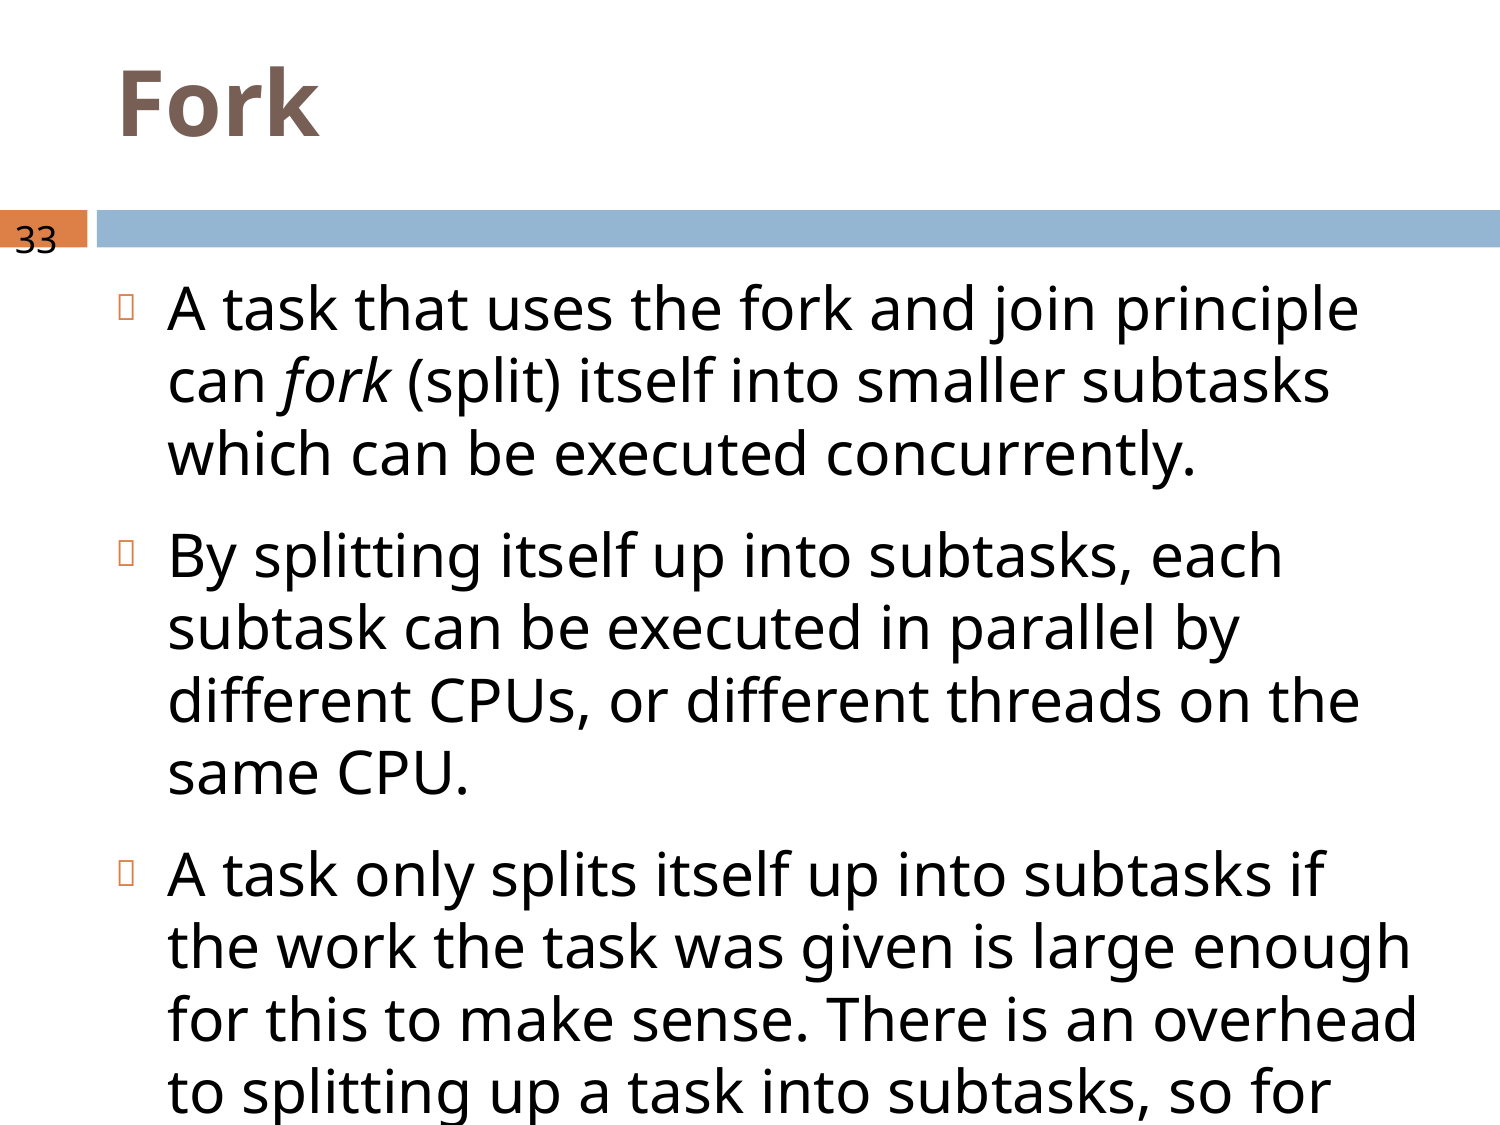

# Fork
A task that uses the fork and join principle can fork (split) itself into smaller subtasks which can be executed concurrently.
By splitting itself up into subtasks, each subtask can be executed in parallel by different CPUs, or different threads on the same CPU.
A task only splits itself up into subtasks if the work the task was given is large enough for this to make sense. There is an overhead to splitting up a task into subtasks, so for small amounts of work this overhead may be greater than the speedup achieved by executing subtasks concurrently.
The limit for when it makes sense to fork a task into subtasks is also called a threshold. It is up to each task to decide on a sensible threshold. It depends very much on the kind of work being done.